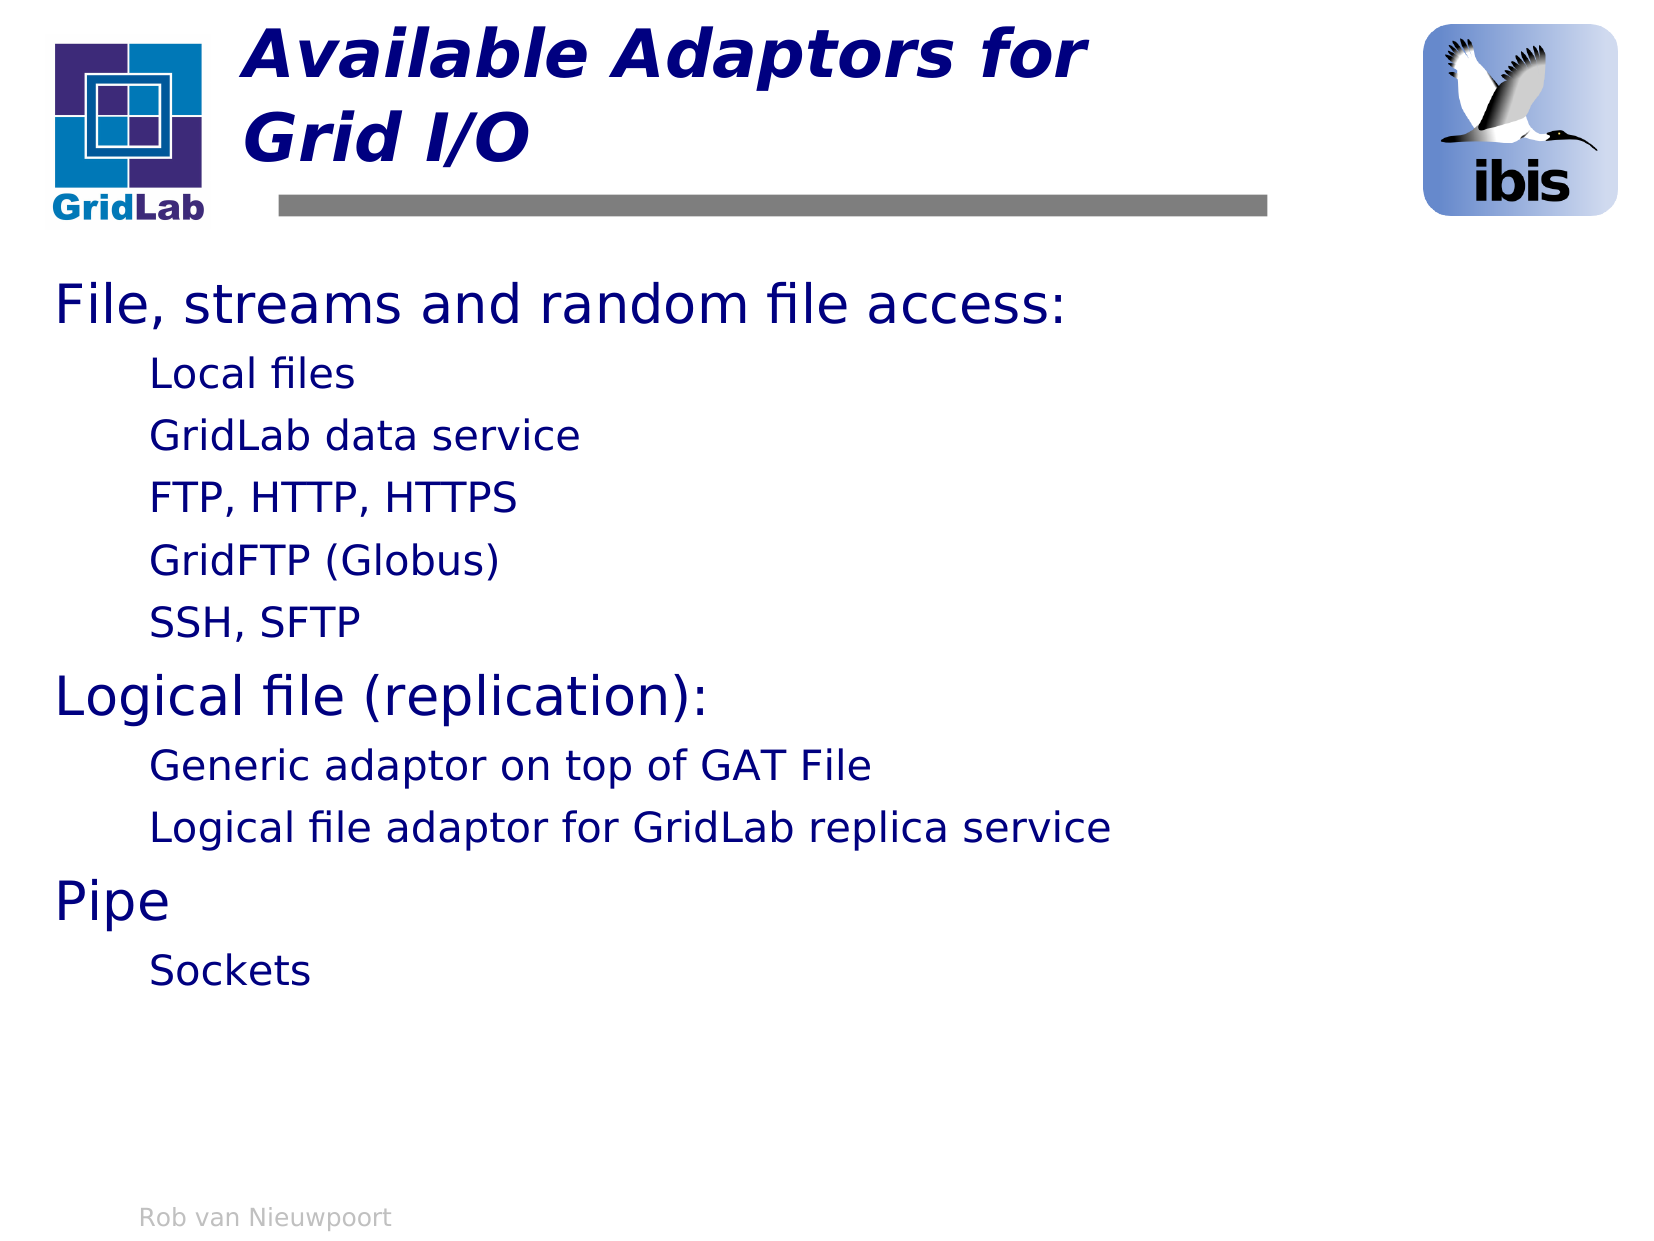

# Available Adaptors for Grid I/O
File, streams and random file access:
Local files
GridLab data service
FTP, HTTP, HTTPS
GridFTP (Globus)
SSH, SFTP
Logical file (replication):
Generic adaptor on top of GAT File
Logical file adaptor for GridLab replica service
Pipe
Sockets